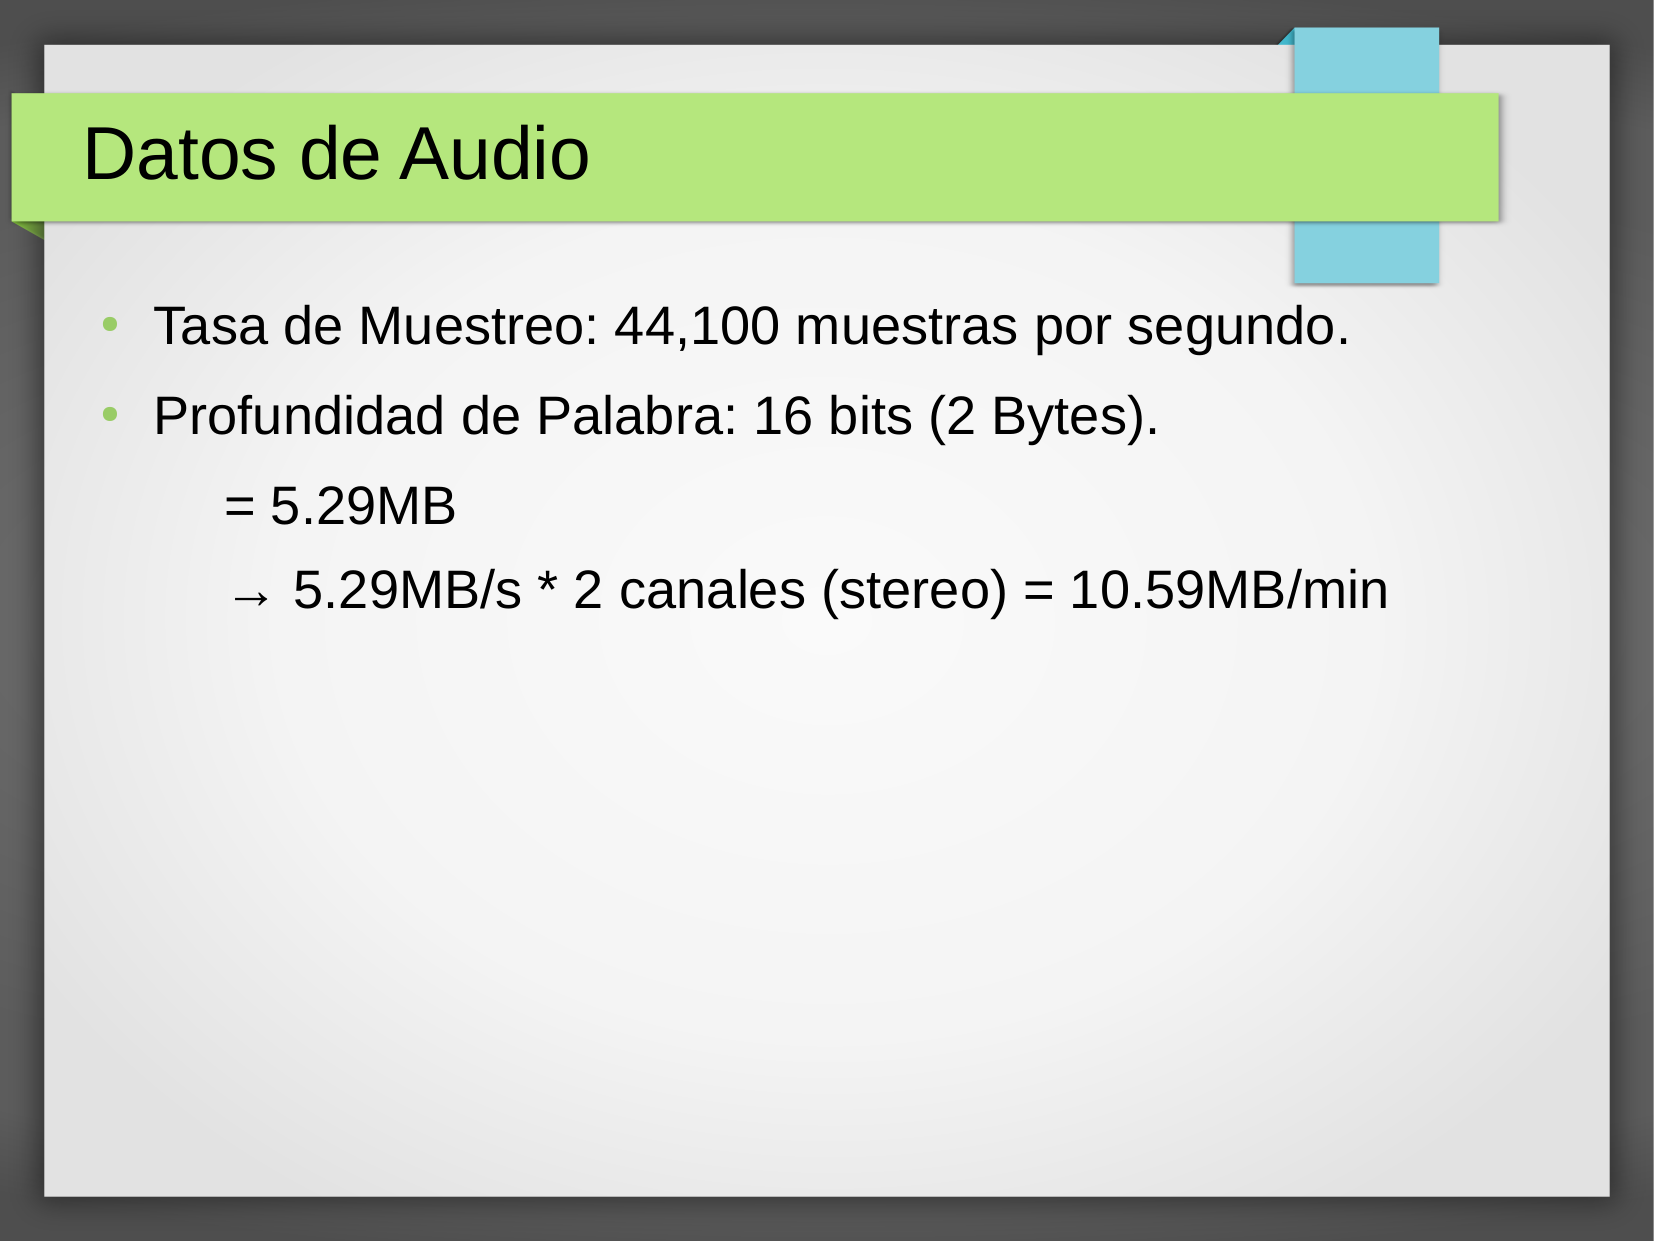

# Datos de Audio
Tasa de Muestreo: 44,100 muestras por segundo.
Profundidad de Palabra: 16 bits (2 Bytes).
= 5.29MB
→ 5.29MB/s * 2 canales (stereo) = 10.59MB/min